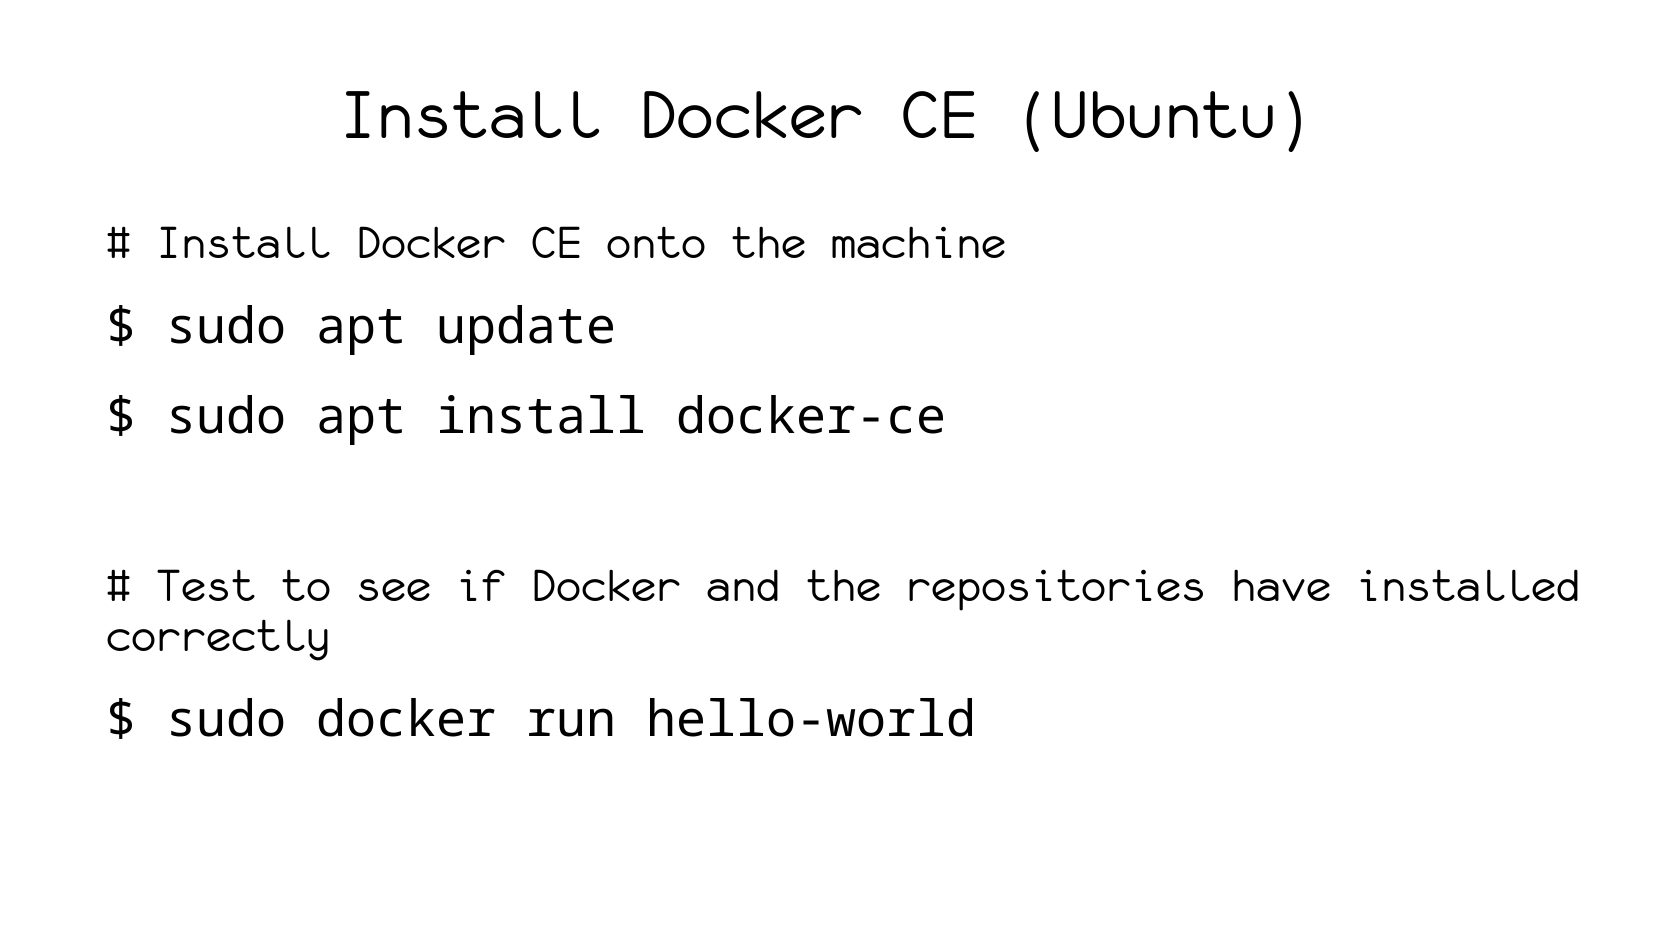

# Install Docker CE (Ubuntu)
# Install Docker CE onto the machine
$ sudo apt update
$ sudo apt install docker-ce
# Test to see if Docker and the repositories have installed correctly
$ sudo docker run hello-world